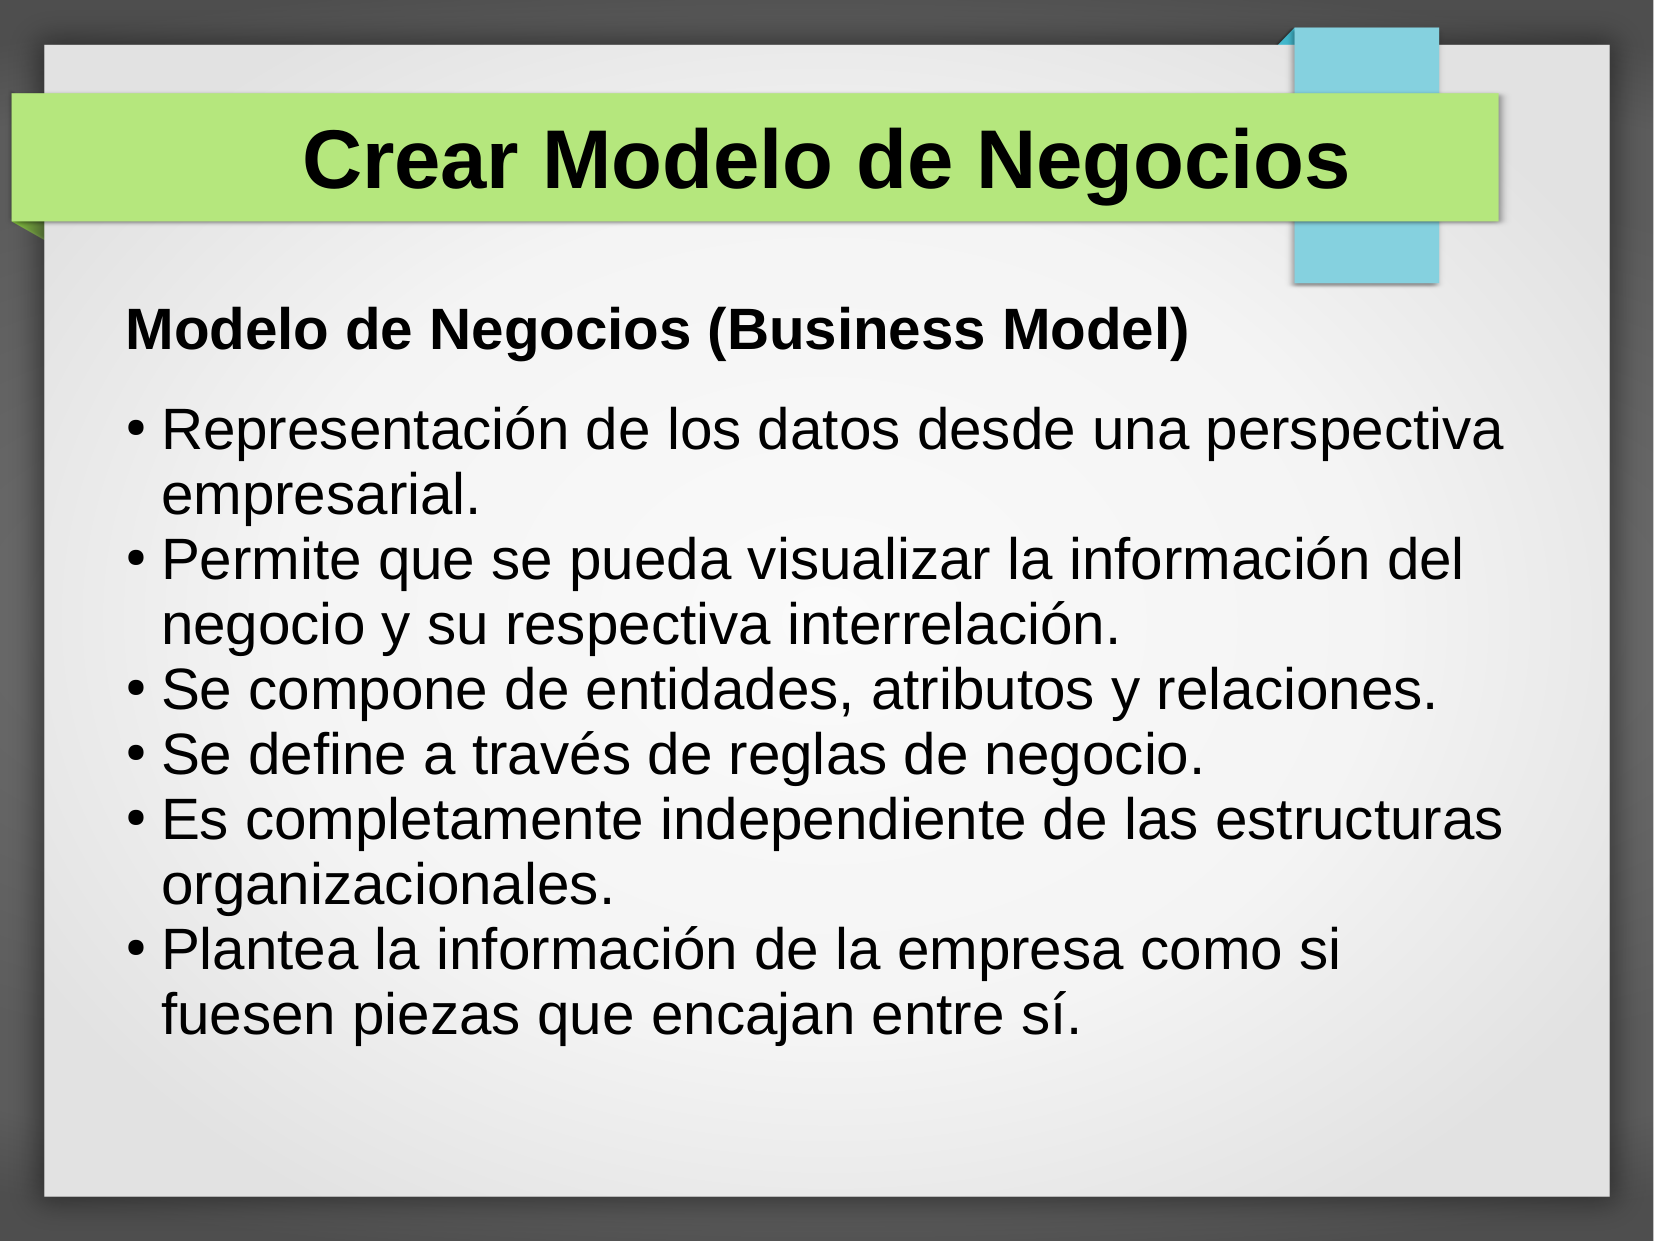

# Crear Modelo de Negocios
Modelo de Negocios (Business Model)
Representación de los datos desde una perspectiva empresarial.
Permite que se pueda visualizar la información del negocio y su respectiva interrelación.
Se compone de entidades, atributos y relaciones.
Se define a través de reglas de negocio.
Es completamente independiente de las estructuras organizacionales.
Plantea la información de la empresa como si fuesen piezas que encajan entre sí.